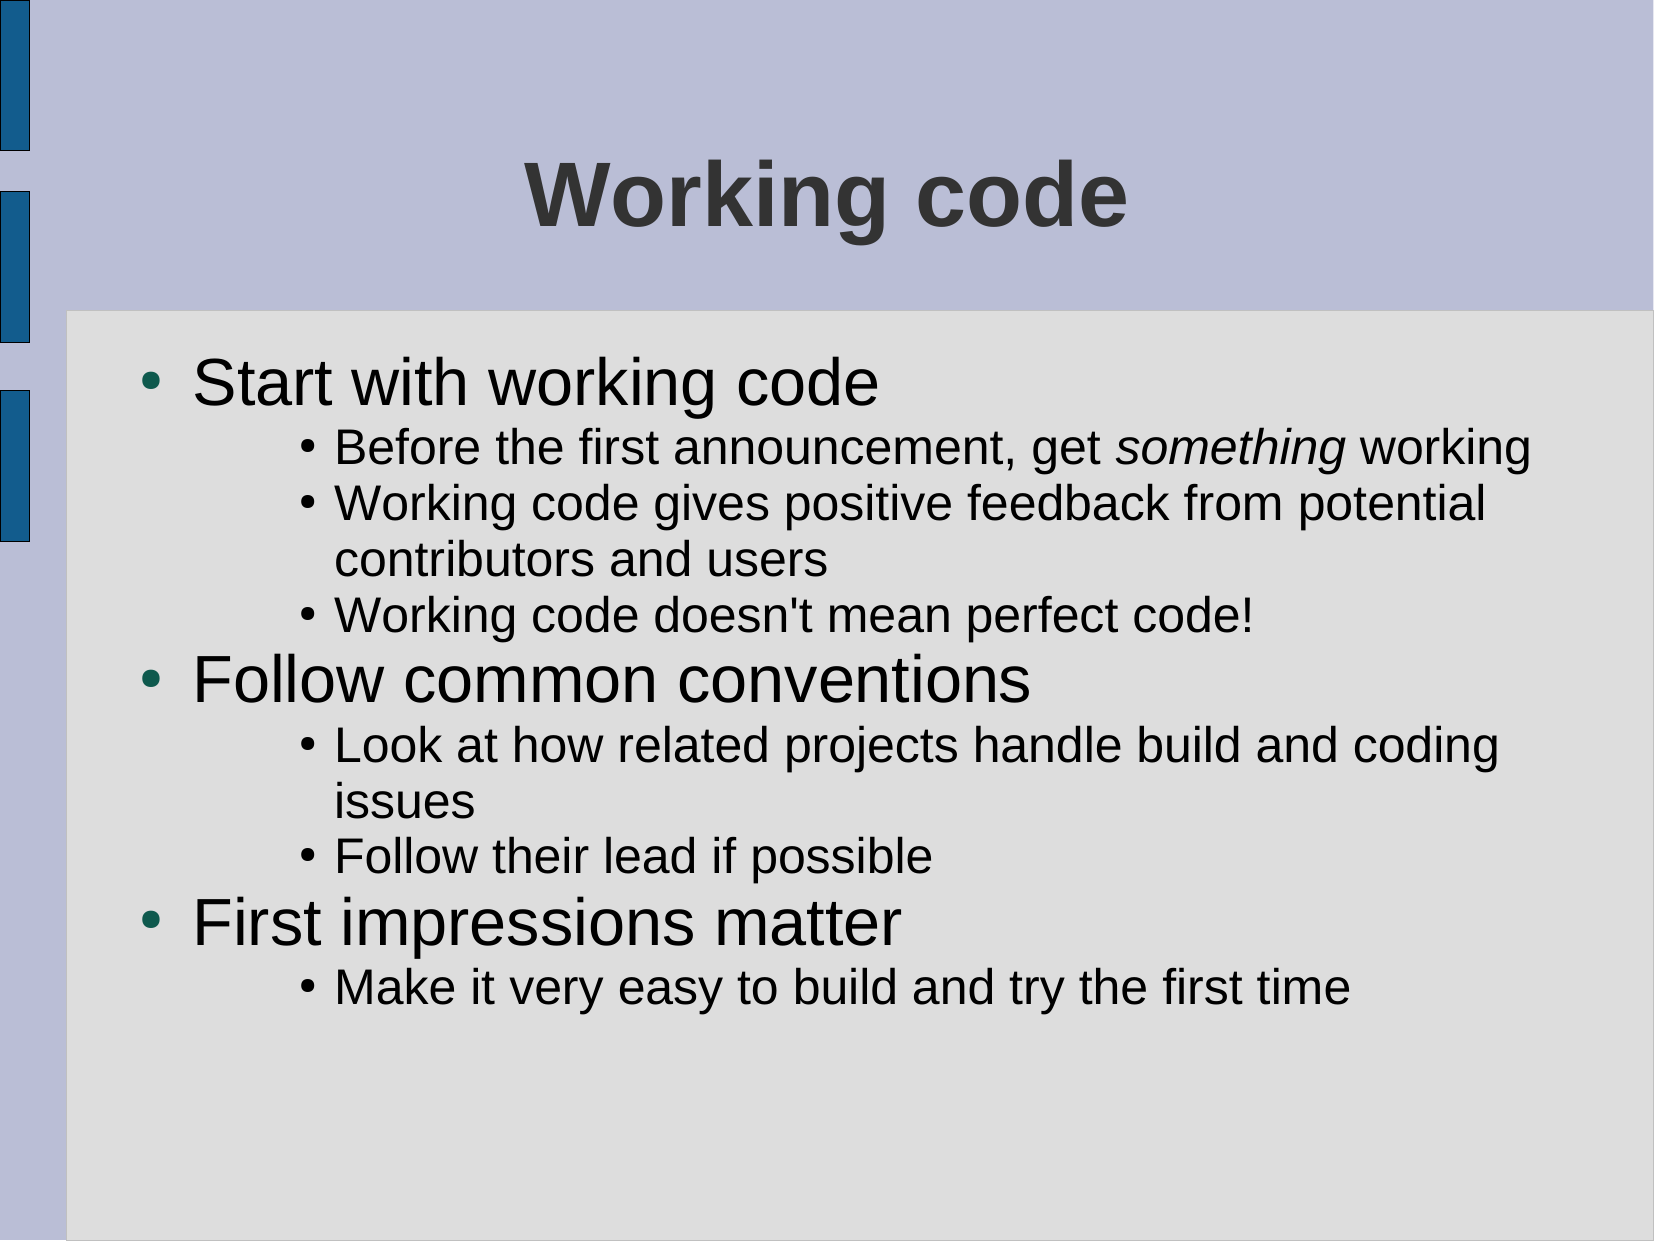

# Working code
Start with working code
Before the first announcement, get something working
Working code gives positive feedback from potential contributors and users
Working code doesn't mean perfect code!
Follow common conventions
Look at how related projects handle build and coding issues
Follow their lead if possible
First impressions matter
Make it very easy to build and try the first time